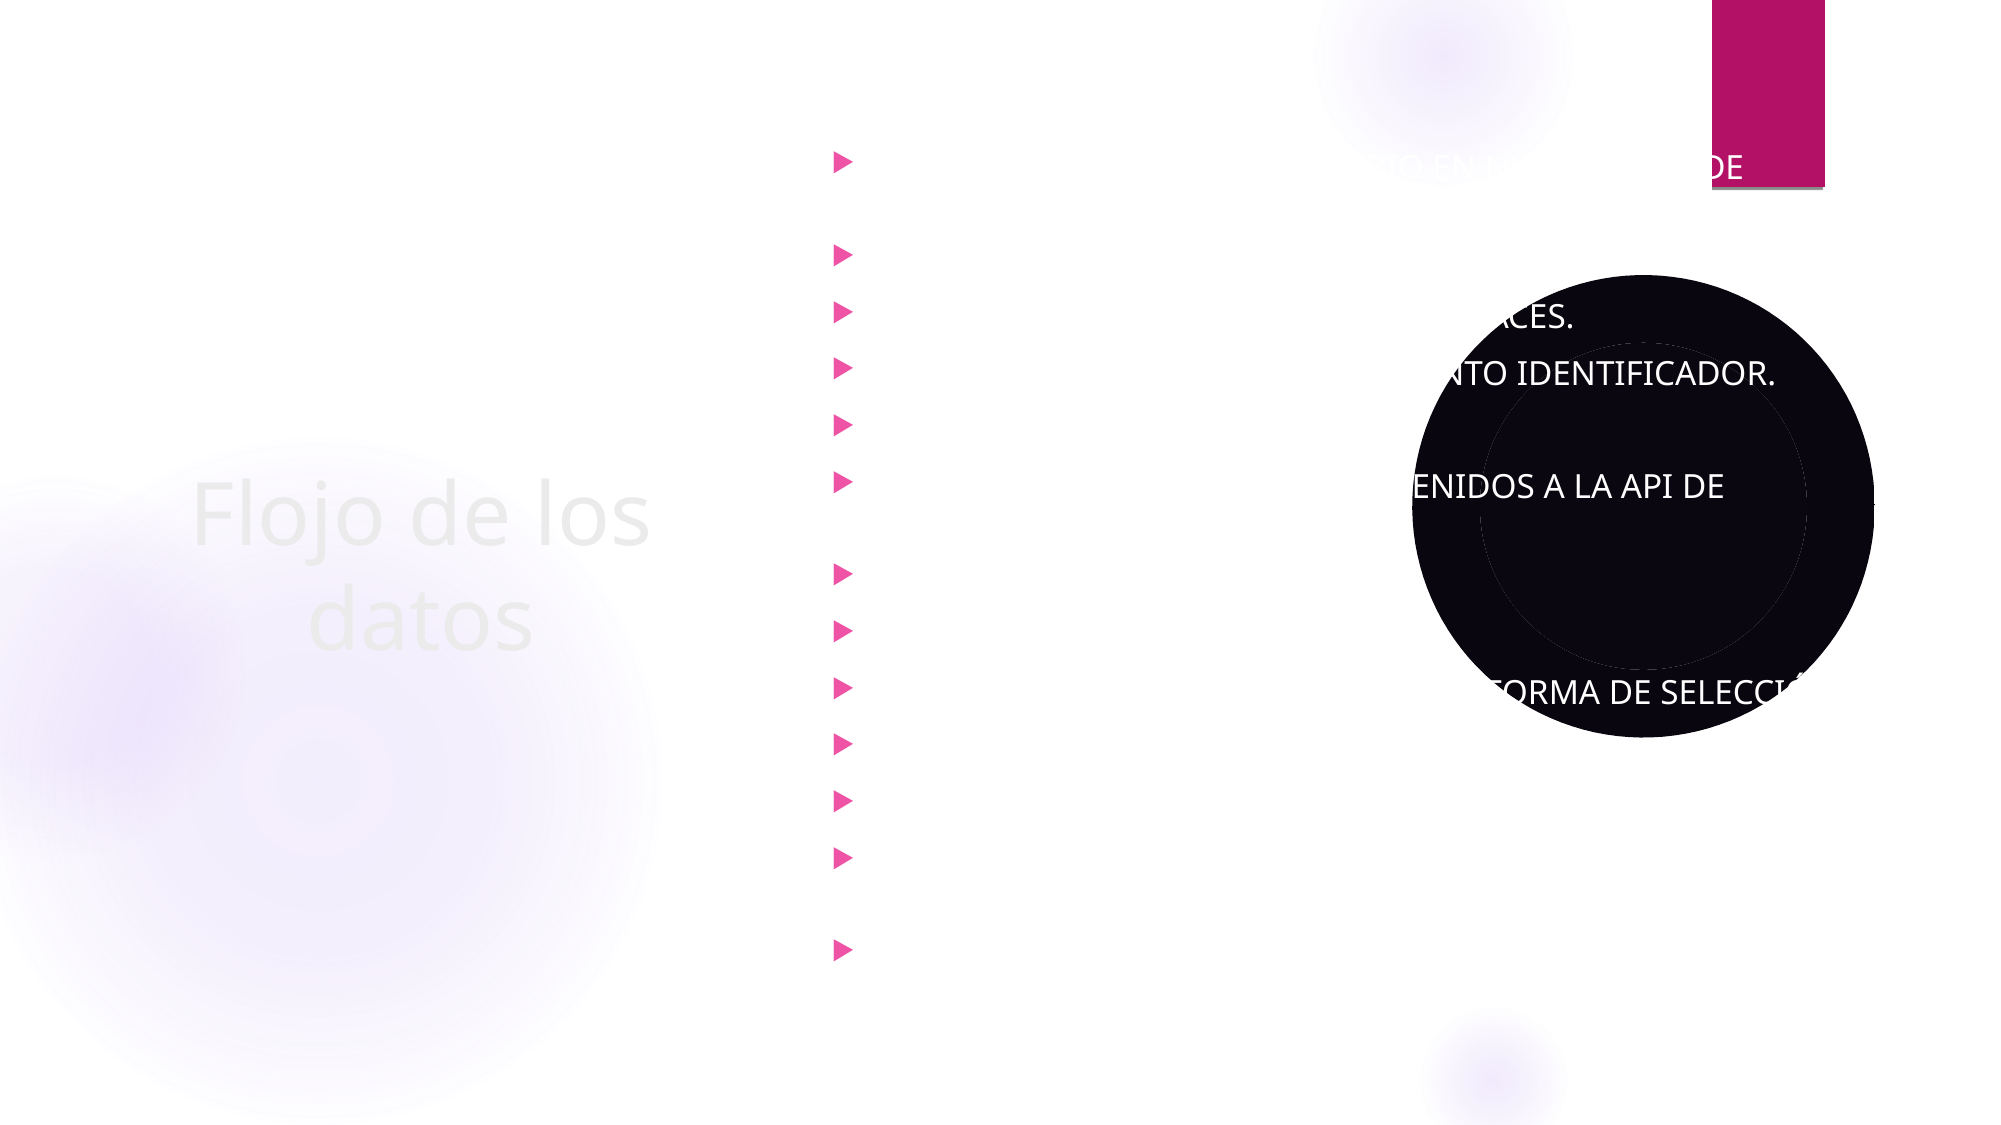

# Flojo de los datos
Recibimos un input del usuario en nuestra api de Streamlit
Se lo pasamos a la api de Google Places.
Creamos colección con documento identificador.
Le pasamos los resultados obtenidos a la api de Fourscuare.
Creamos resto de documentos.
Recibimos un input del usuario en forma de selección
Le damos una visualización
Agregamos datos al documento identificador mediante otros medios